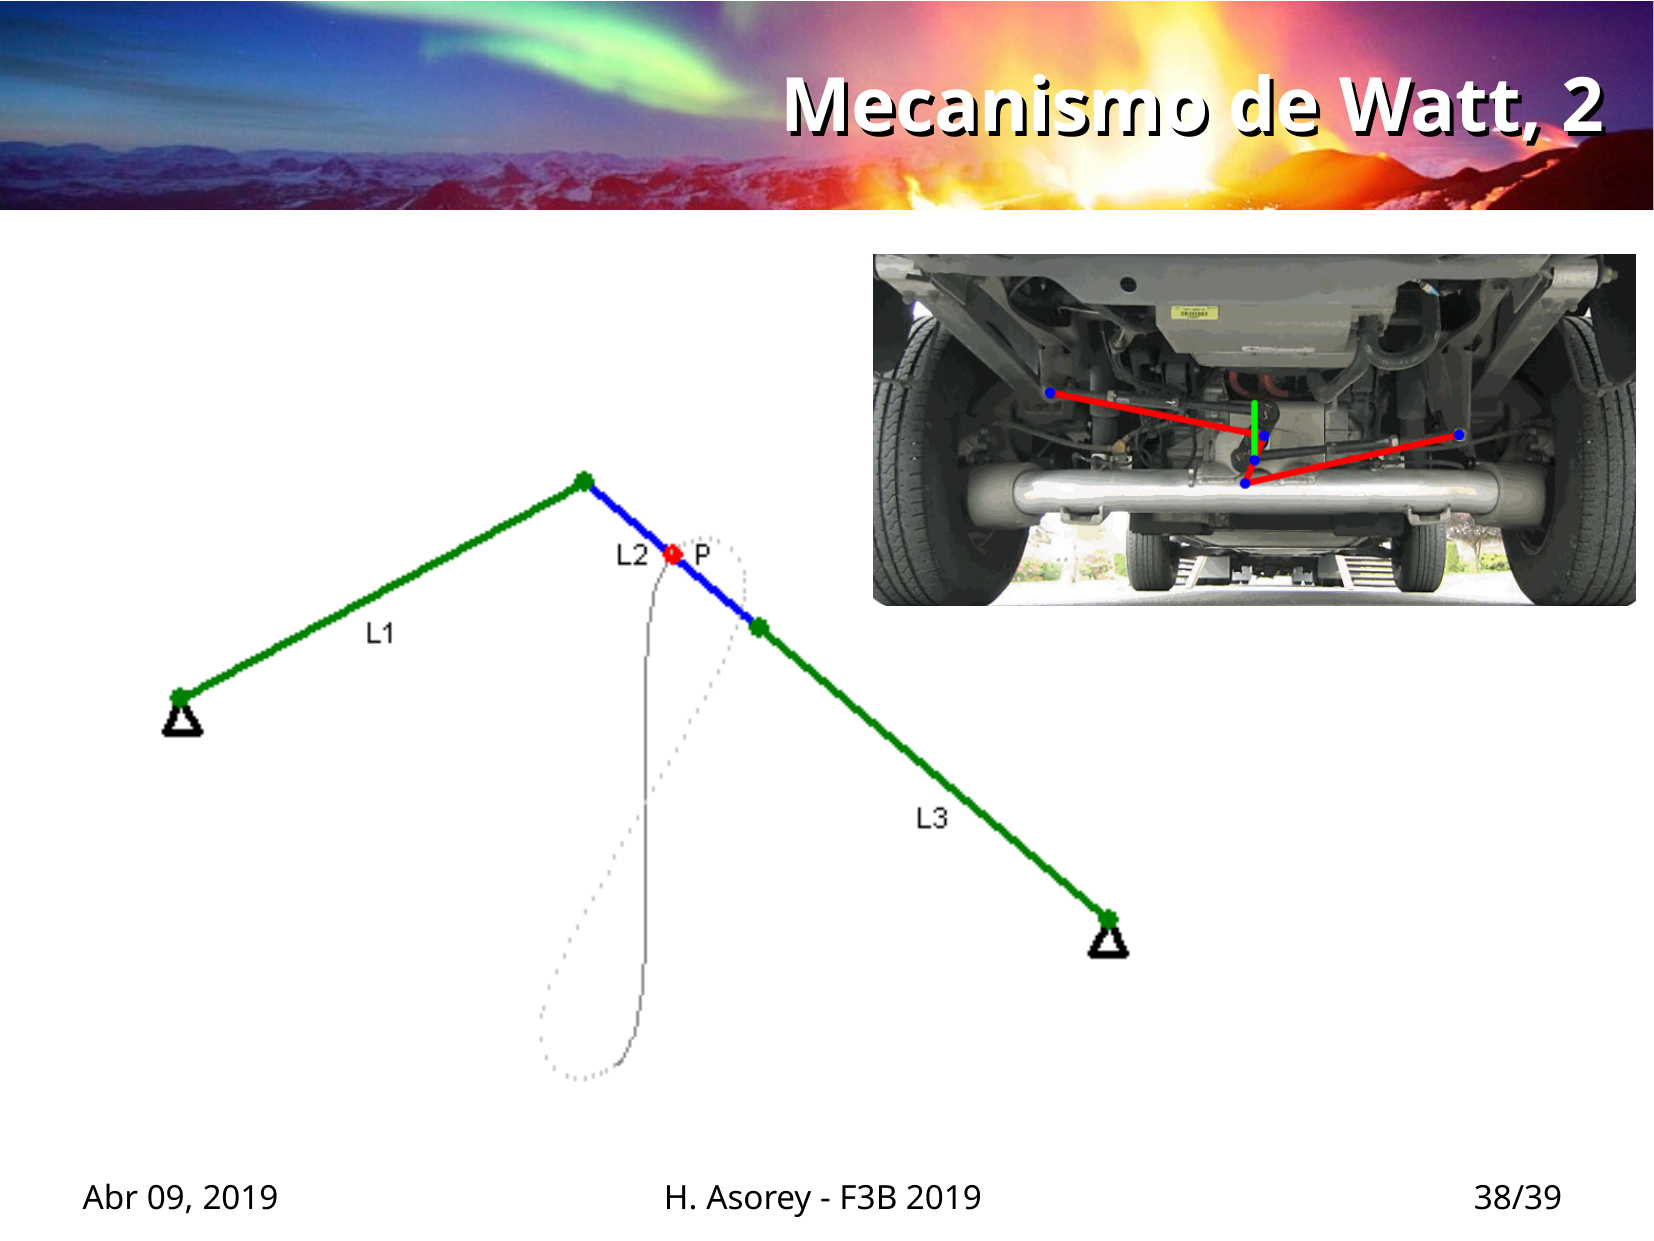

# Mecanismo de Watt, 2
Abr 09, 2019
H. Asorey - F3B 2019
38